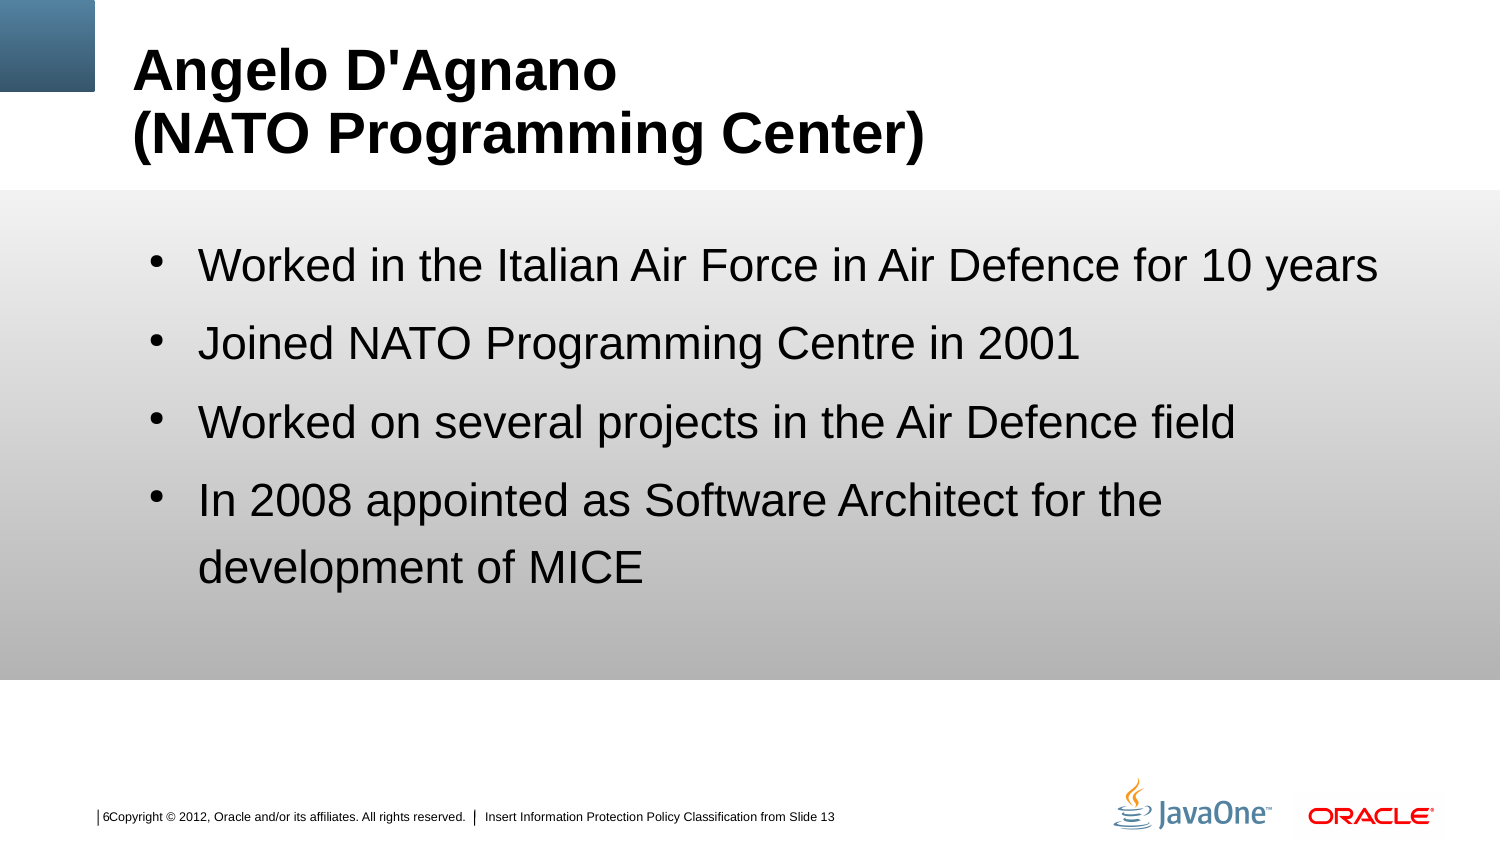

# Angelo D'Agnano (NATO Programming Center)
Worked in the Italian Air Force in Air Defence for 10 years
Joined NATO Programming Centre in 2001
Worked on several projects in the Air Defence field
In 2008 appointed as Software Architect for the development of MICE